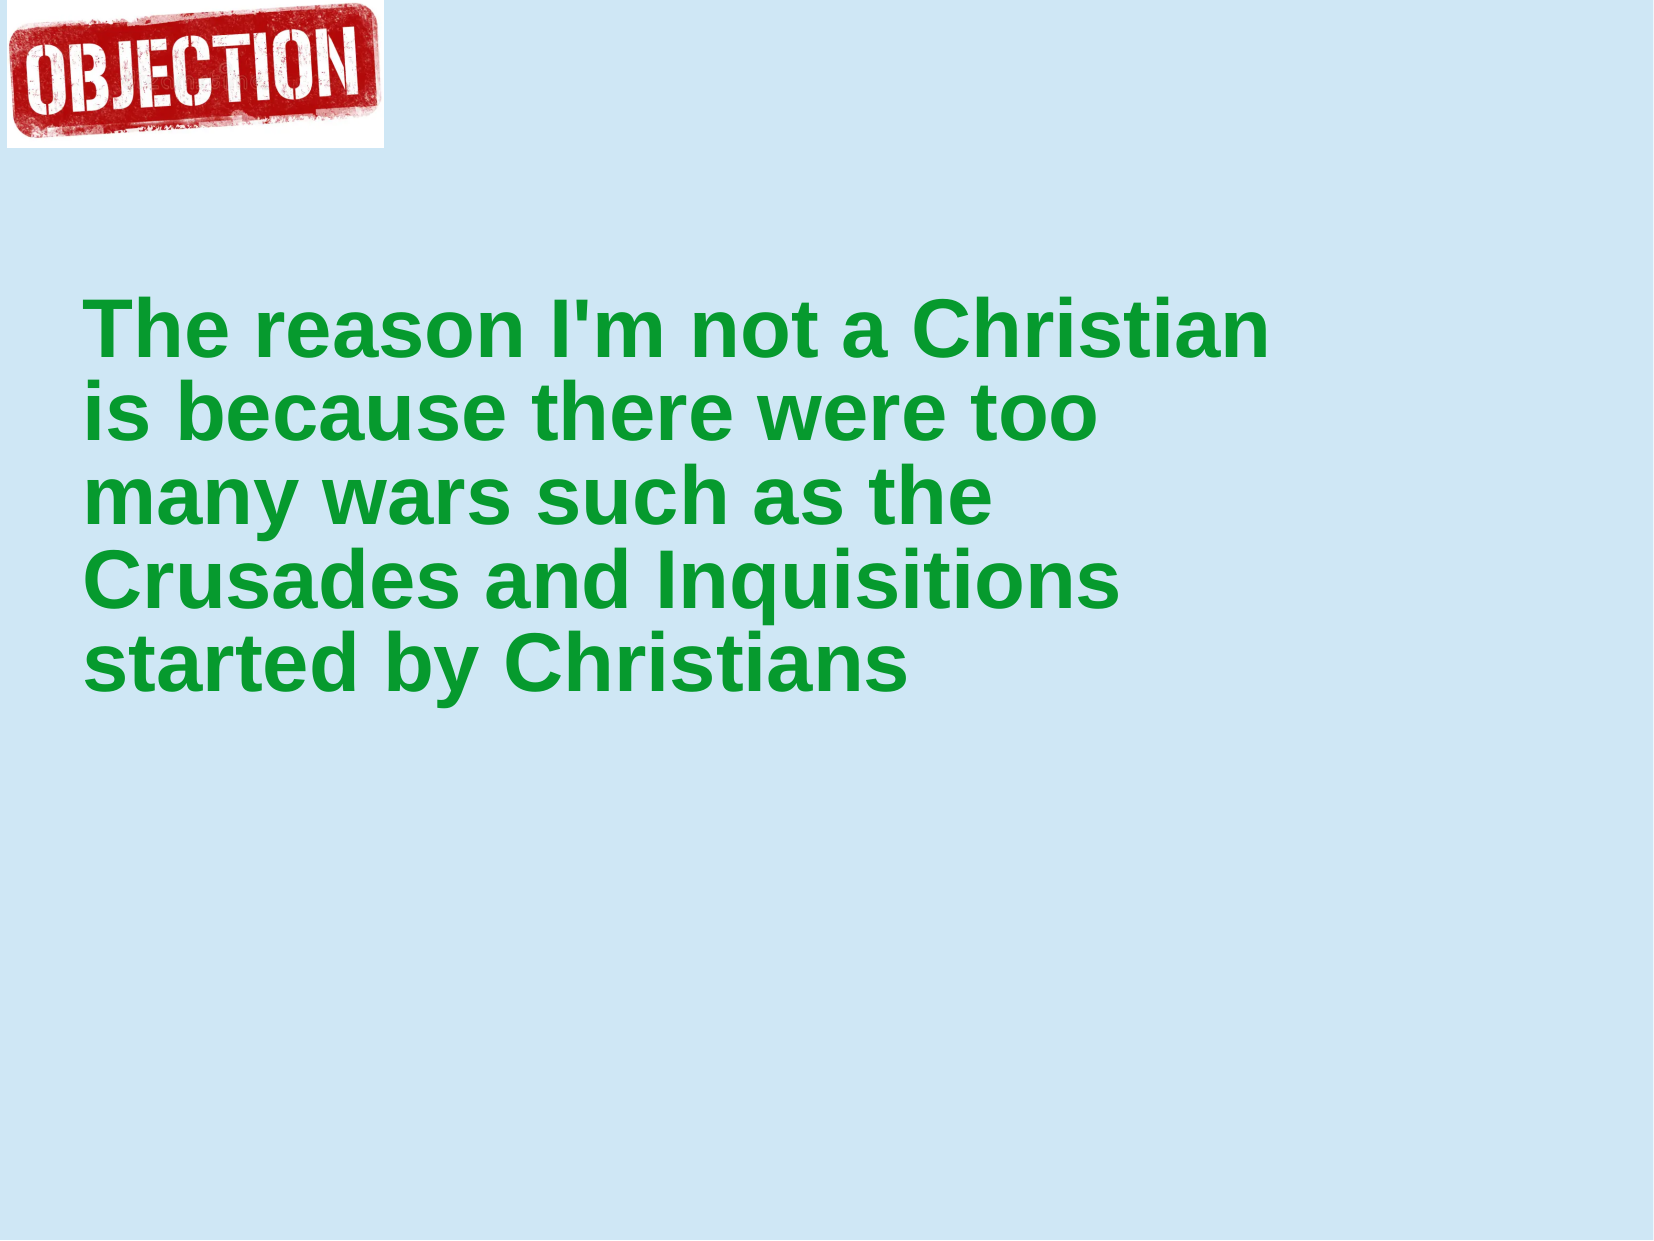

# The reason I'm not a Christian is because there were too many wars such as the Crusades and Inquisitions started by Christians